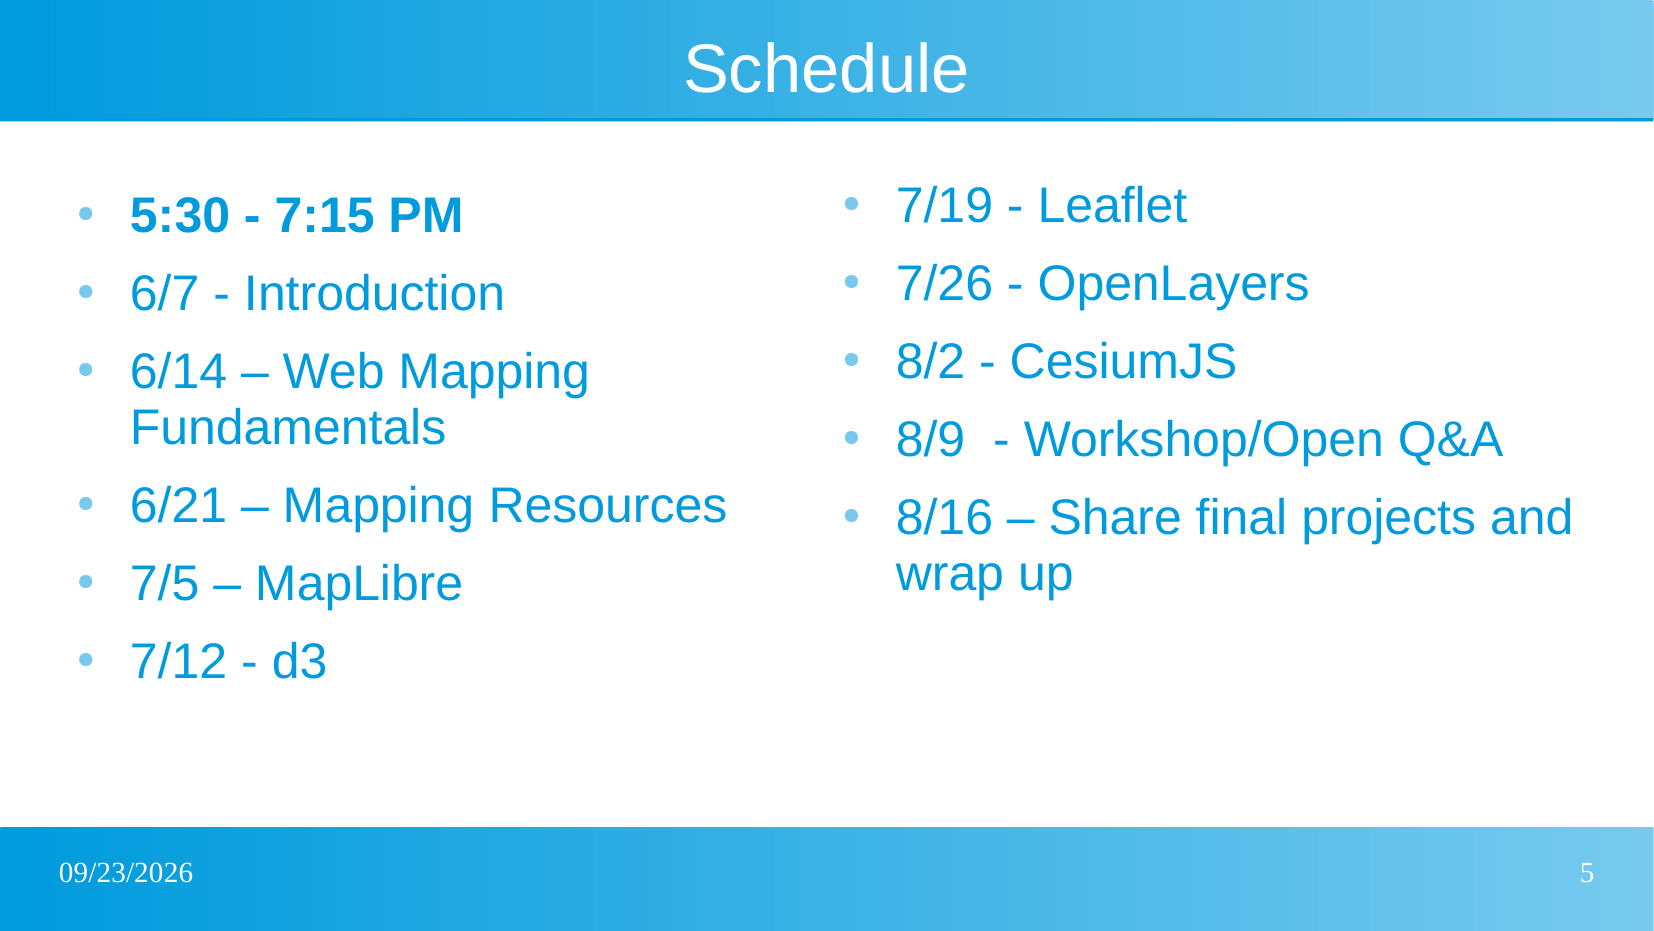

# Schedule
7/19 - Leaflet
7/26 - OpenLayers
8/2 - CesiumJS
8/9 - Workshop/Open Q&A
8/16 – Share final projects and wrap up
5:30 - 7:15 PM
6/7 - Introduction
6/14 – Web Mapping Fundamentals
6/21 – Mapping Resources
7/5 – MapLibre
7/12 - d3
5